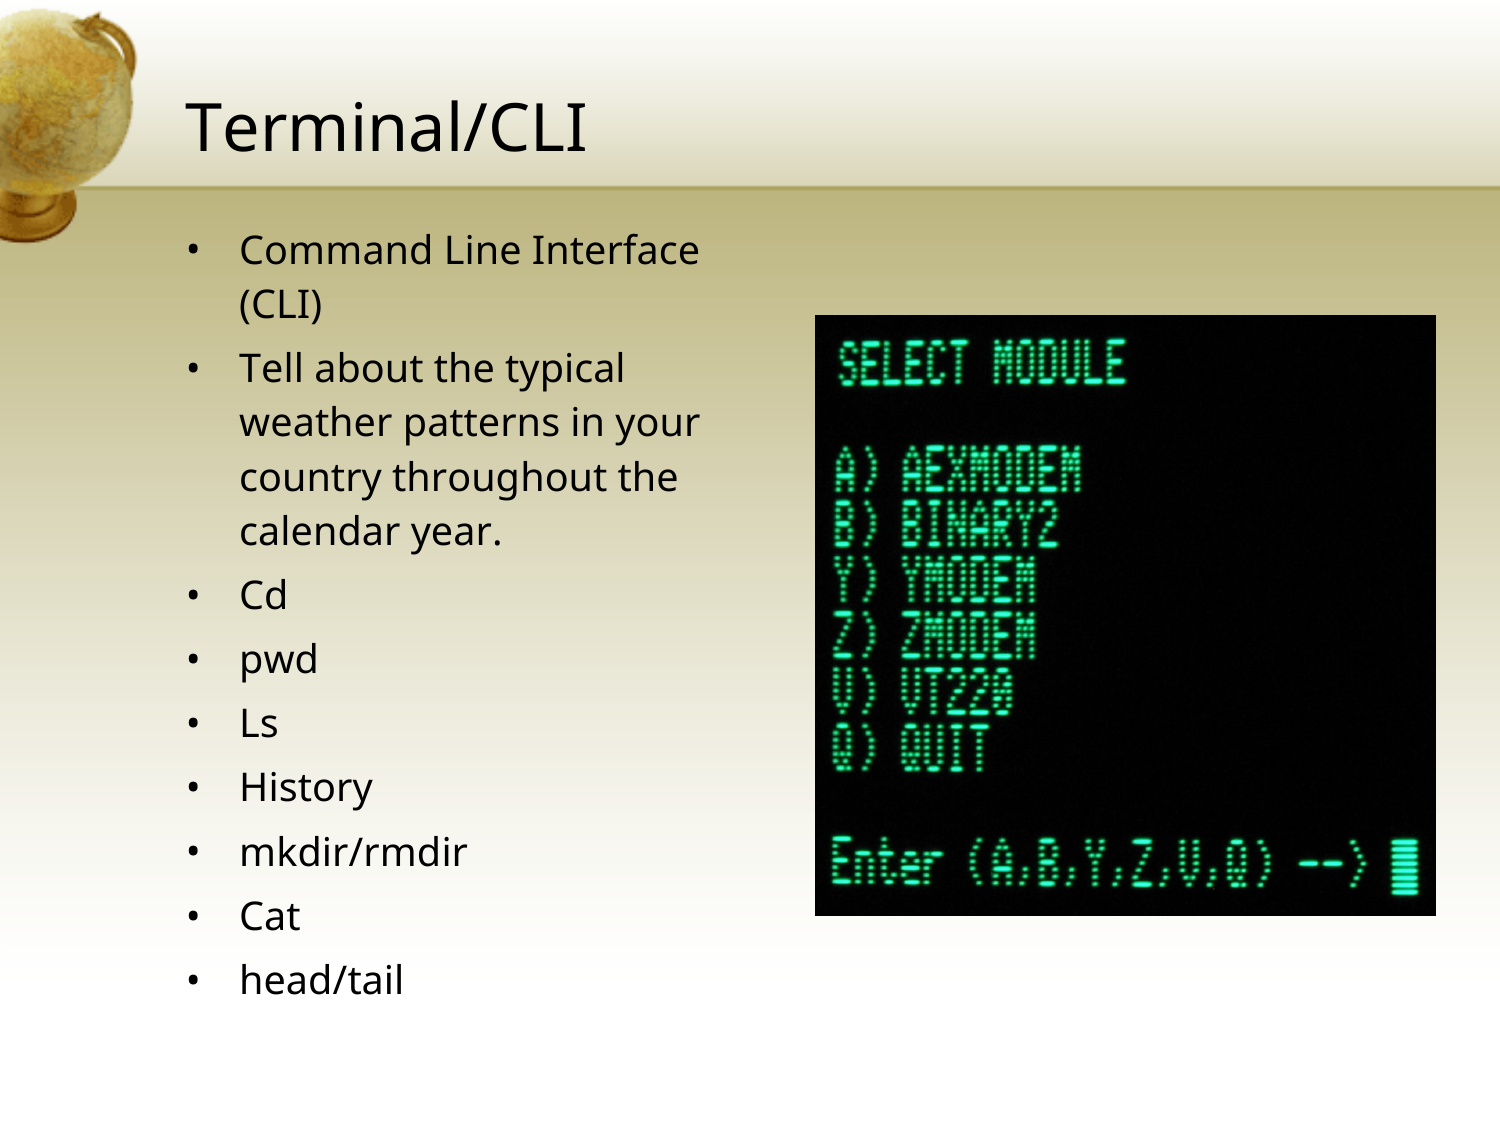

# Terminal/CLI
Command Line Interface (CLI)
Tell about the typical weather patterns in your country throughout the calendar year.
Cd
pwd
Ls
History
mkdir/rmdir
Cat
head/tail